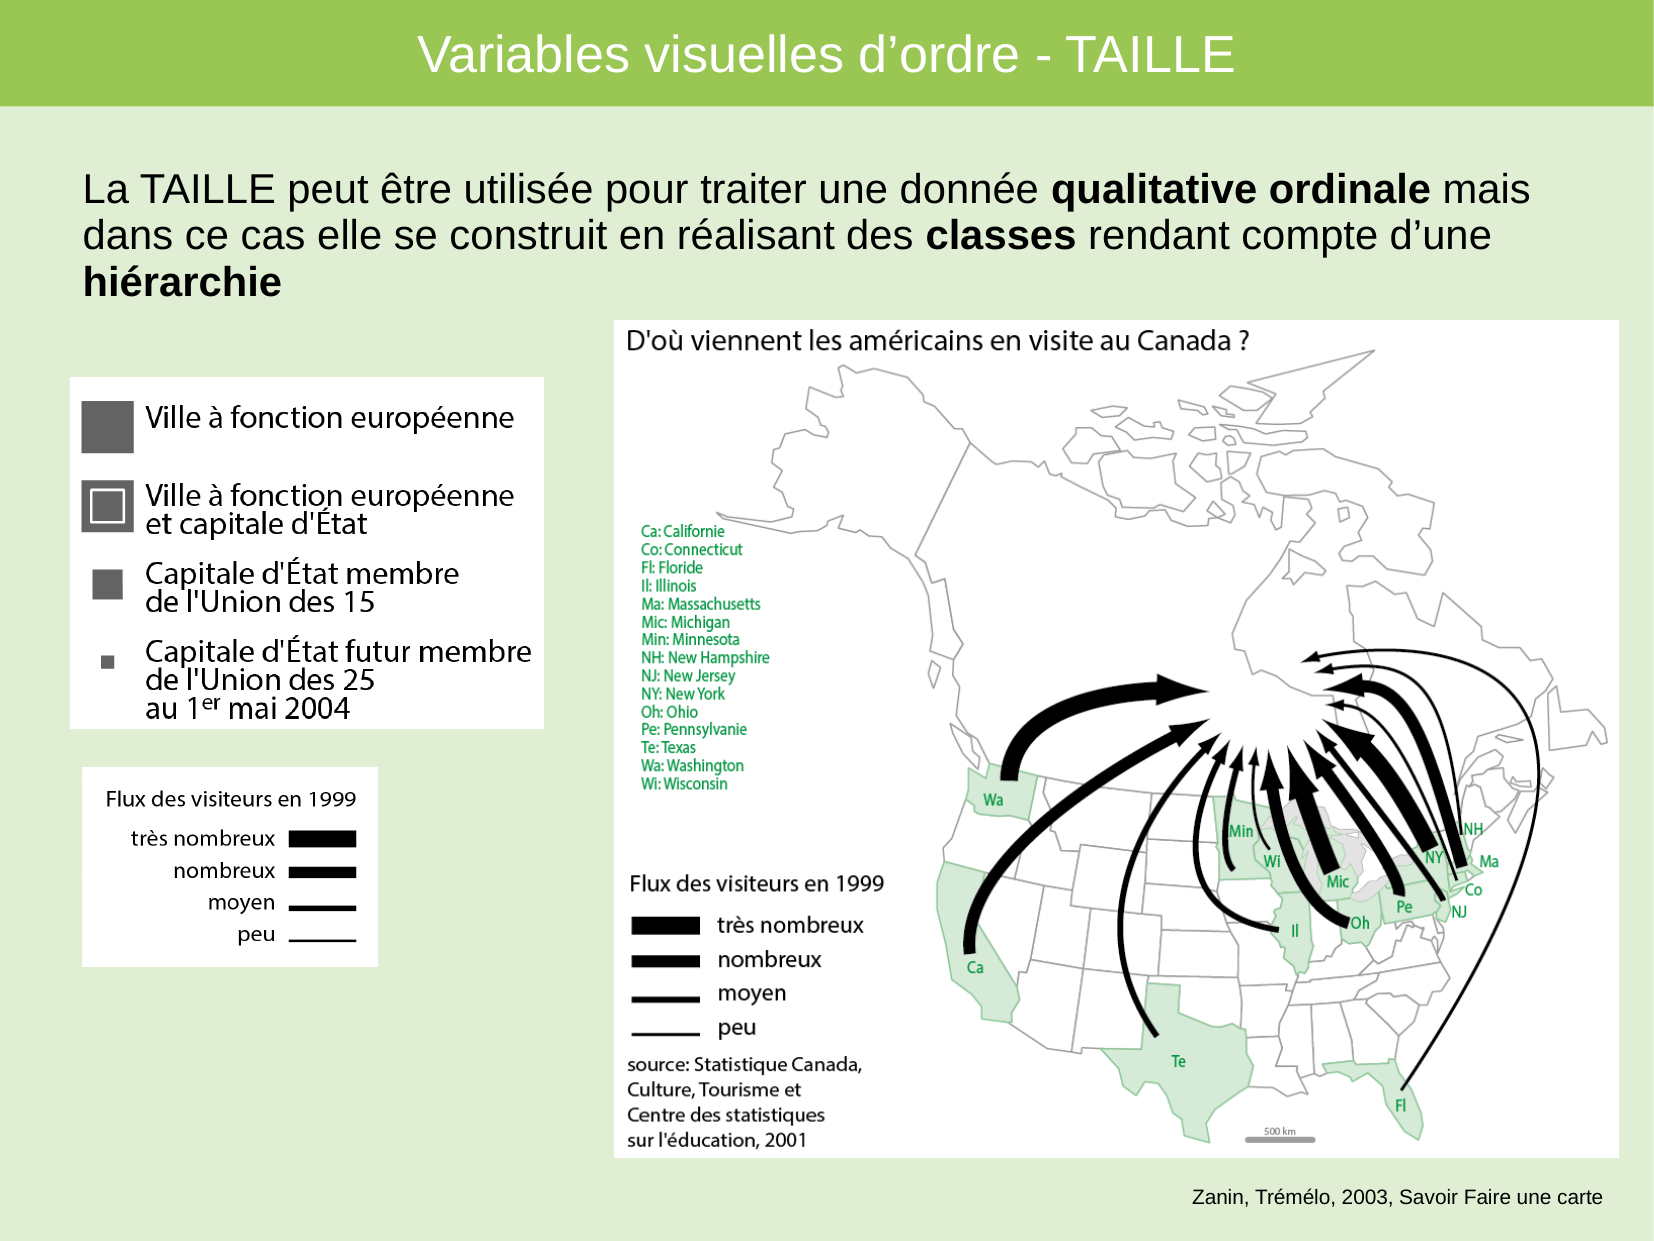

# Variables visuelles d’ordre - TAILLE
La TAILLE peut être utilisée pour traiter une donnée qualitative ordinale mais dans ce cas elle se construit en réalisant des classes rendant compte d’une hiérarchie
Zanin, Trémélo, 2003, Savoir Faire une carte